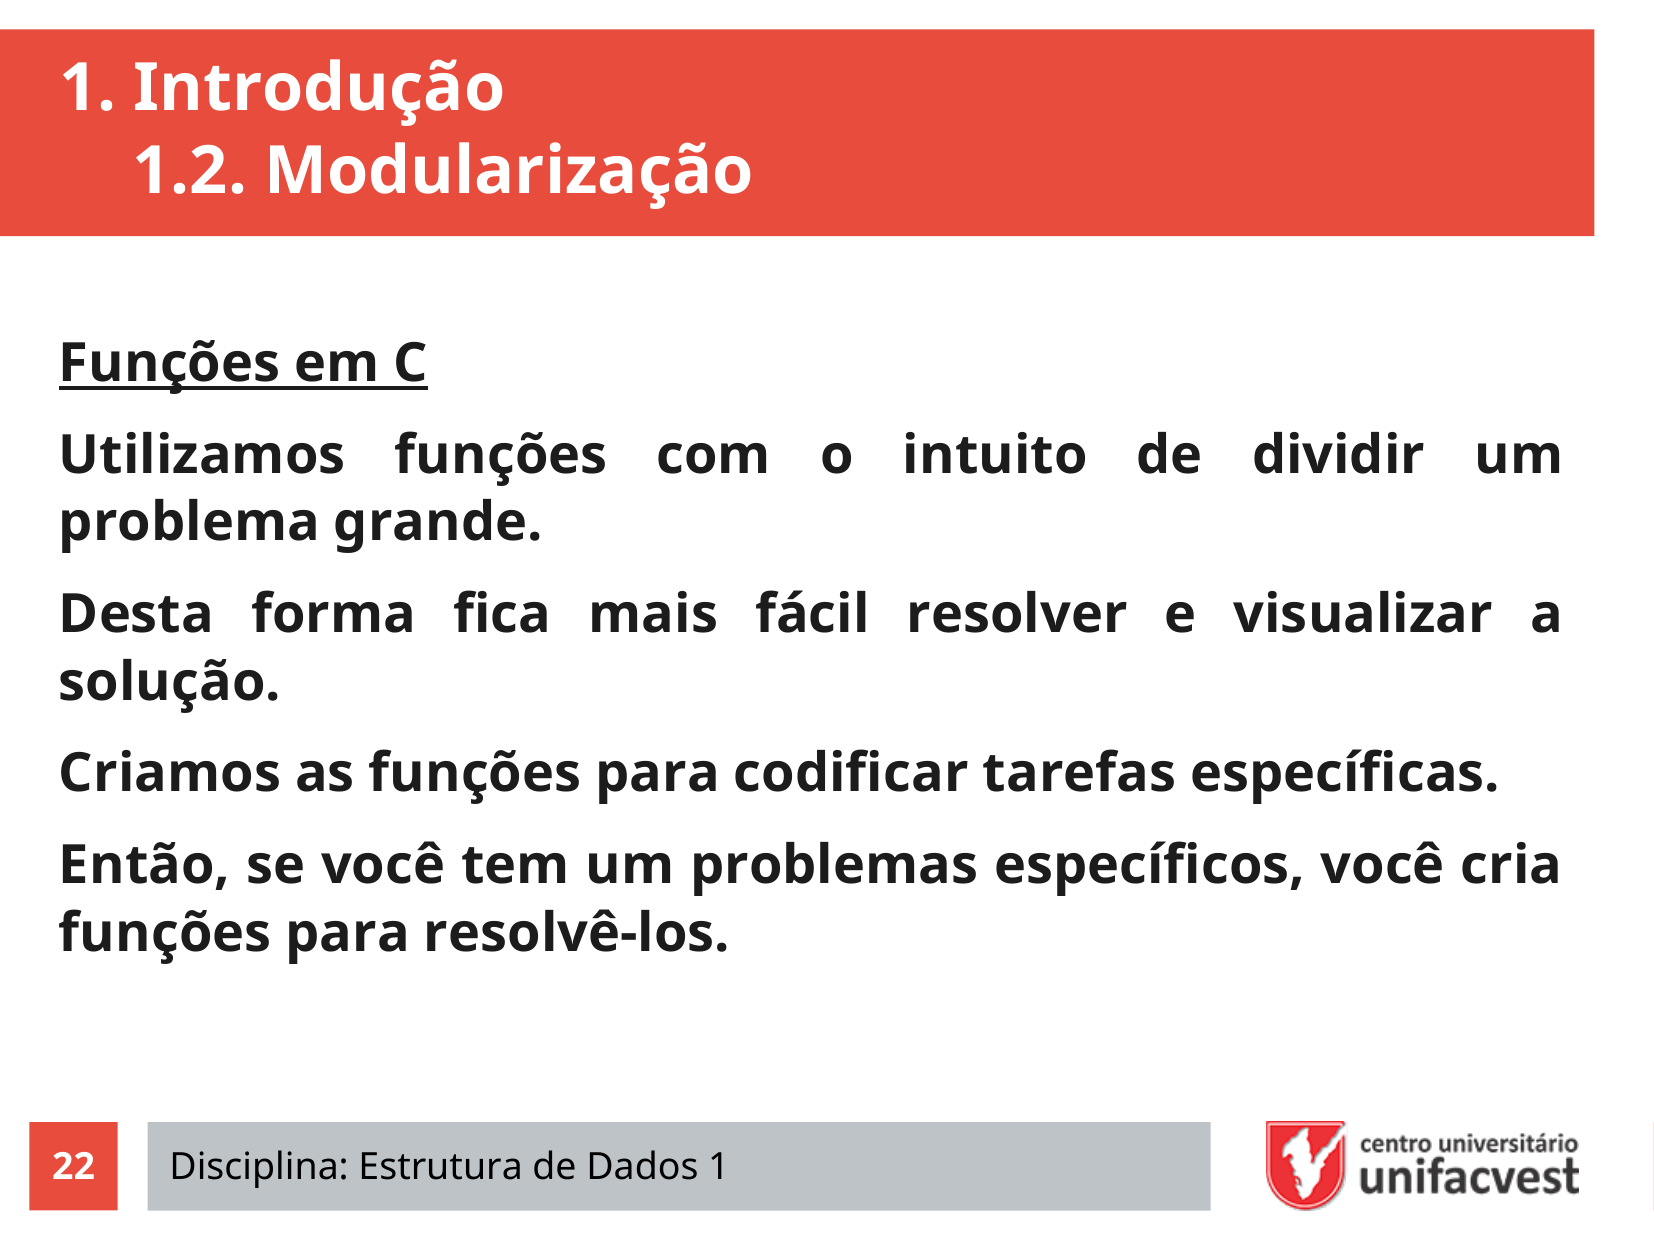

# 1. Introdução 1.2. Modularização
Funções em C
Utilizamos funções com o intuito de dividir um problema grande.
Desta forma fica mais fácil resolver e visualizar a solução.
Criamos as funções para codificar tarefas específicas.
Então, se você tem um problemas específicos, você cria funções para resolvê-los.
22
Disciplina: Estrutura de Dados 1